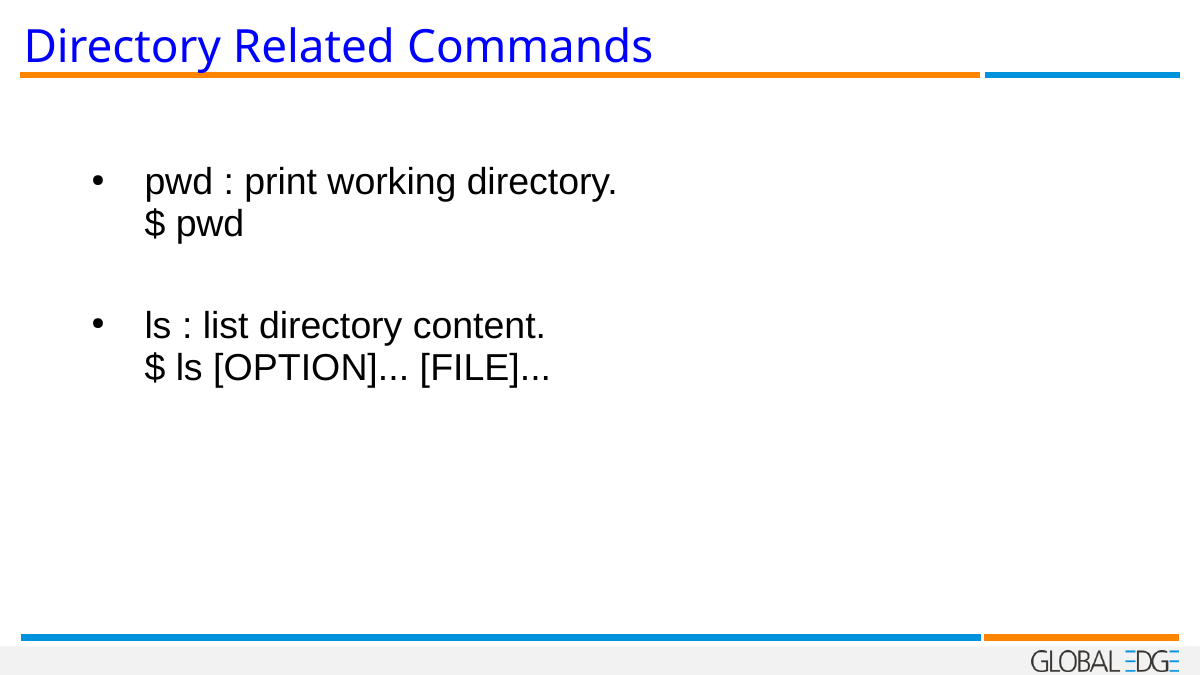

# Directory Related Commands
pwd : print working directory.
$ pwd
ls : list directory content.
$ ls [OPTION]... [FILE]...